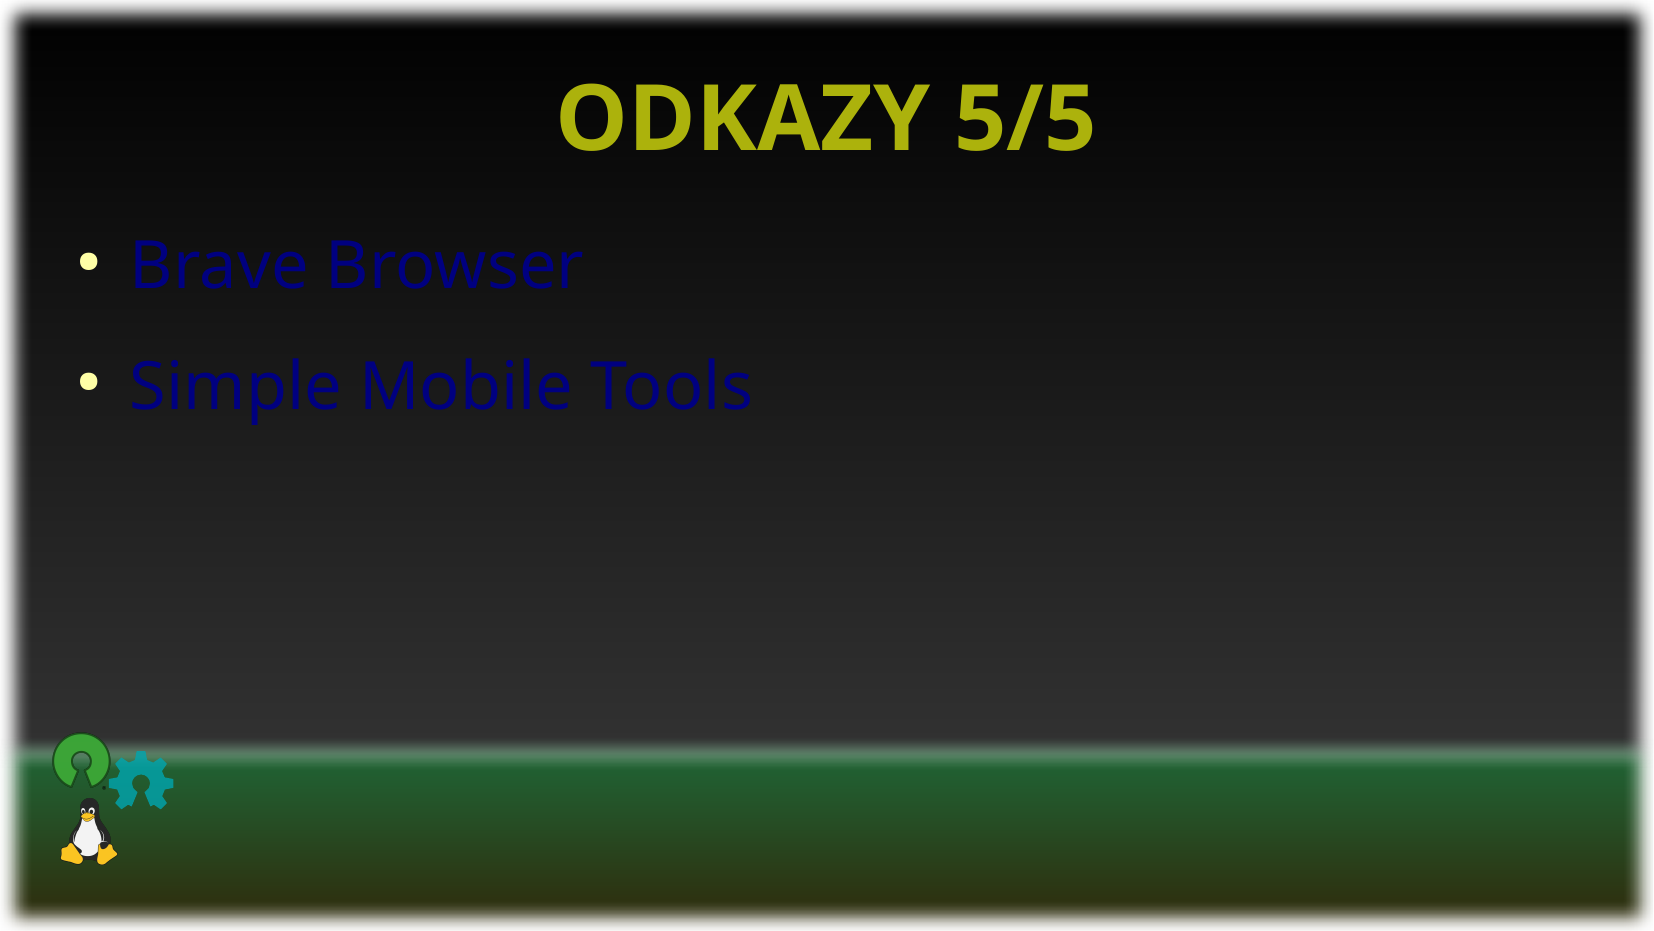

# Odkazy 5/5
Brave Browser
Simple Mobile Tools